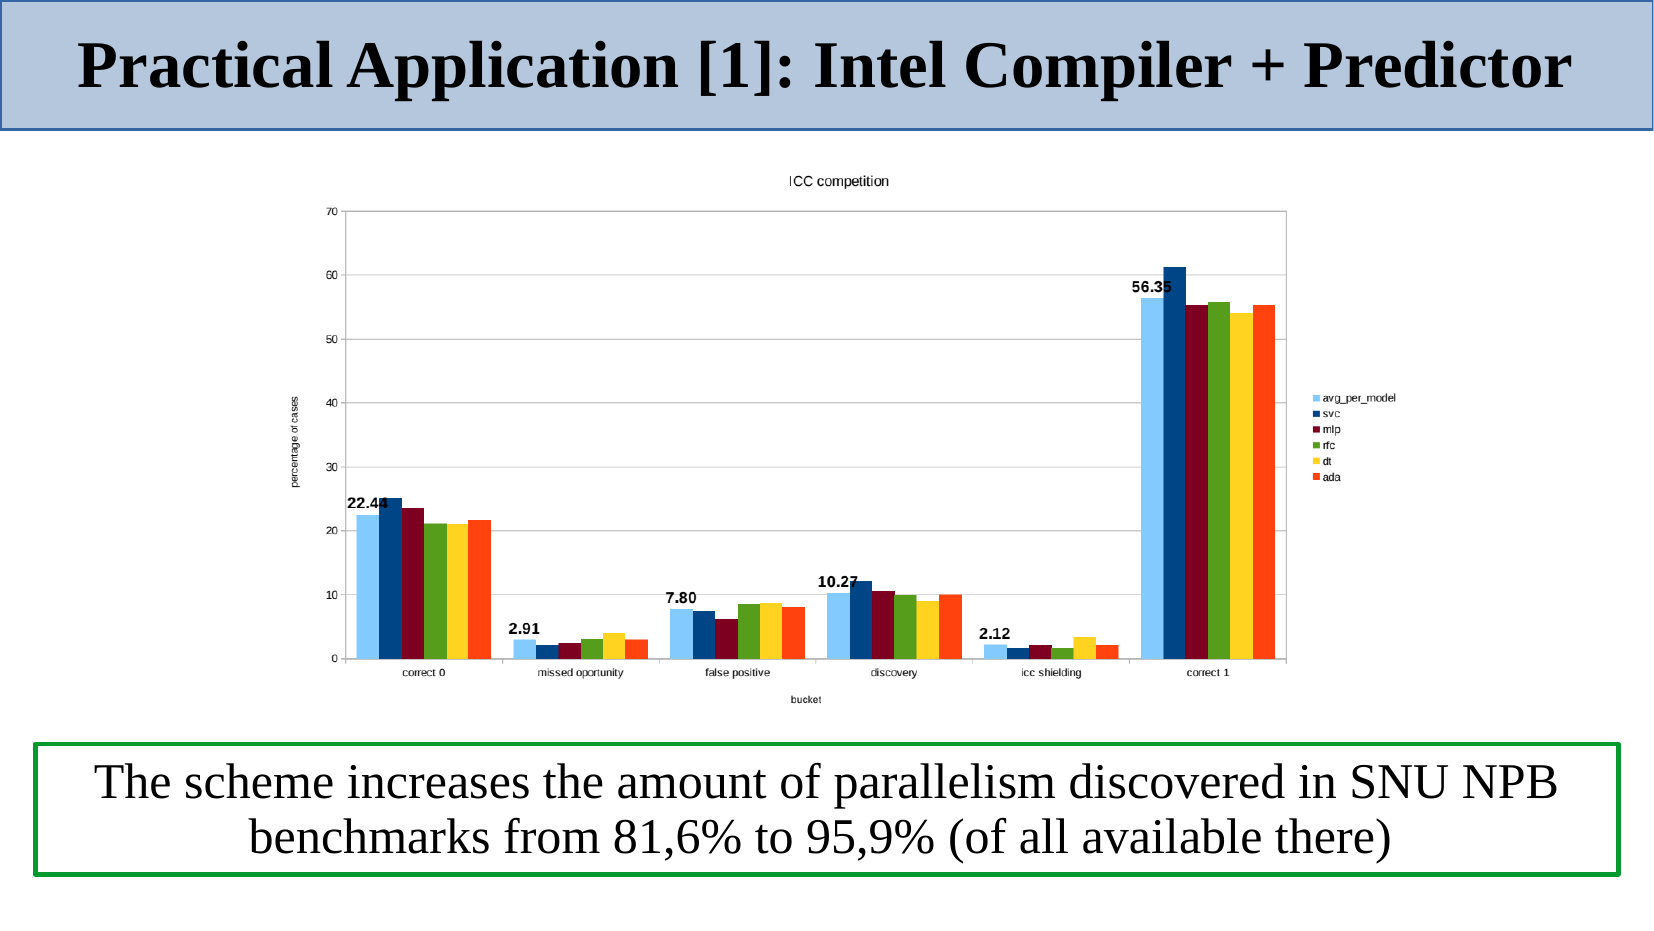

# Practical Application [1]: Intel Compiler + Predictor
The scheme increases the amount of parallelism discovered in SNU NPB benchmarks from 81,6% to 95,9% (of all available there)